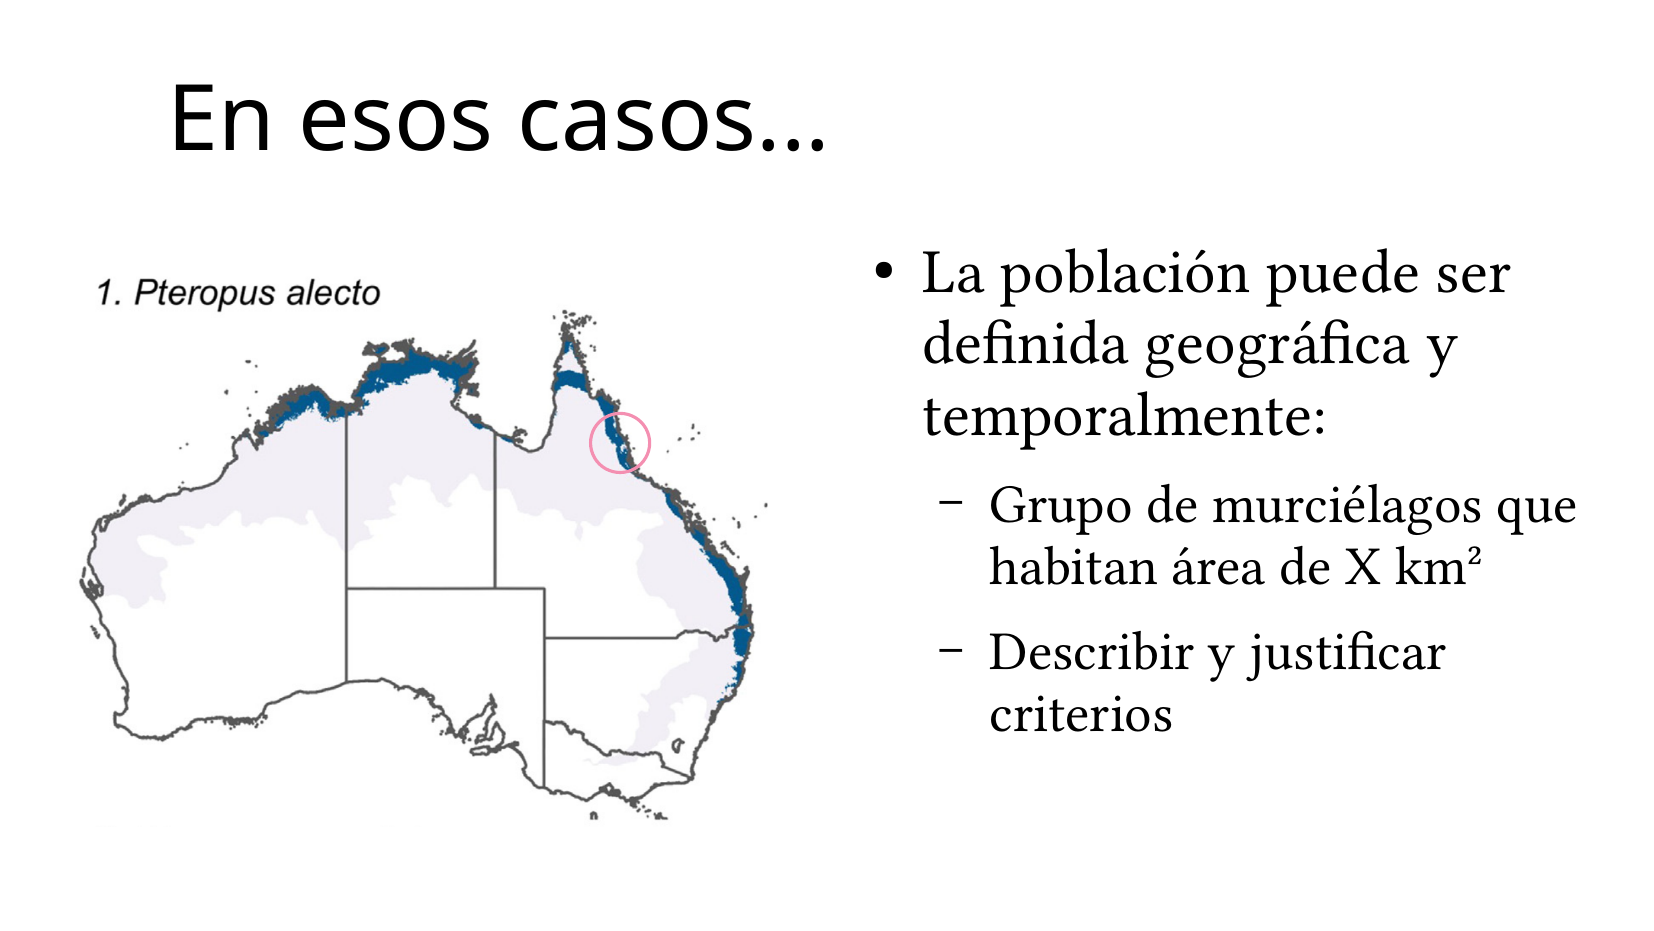

# En esos casos...
La población puede ser definida geográfica y temporalmente:
Grupo de murciélagos que habitan área de X km²
Describir y justificar criterios